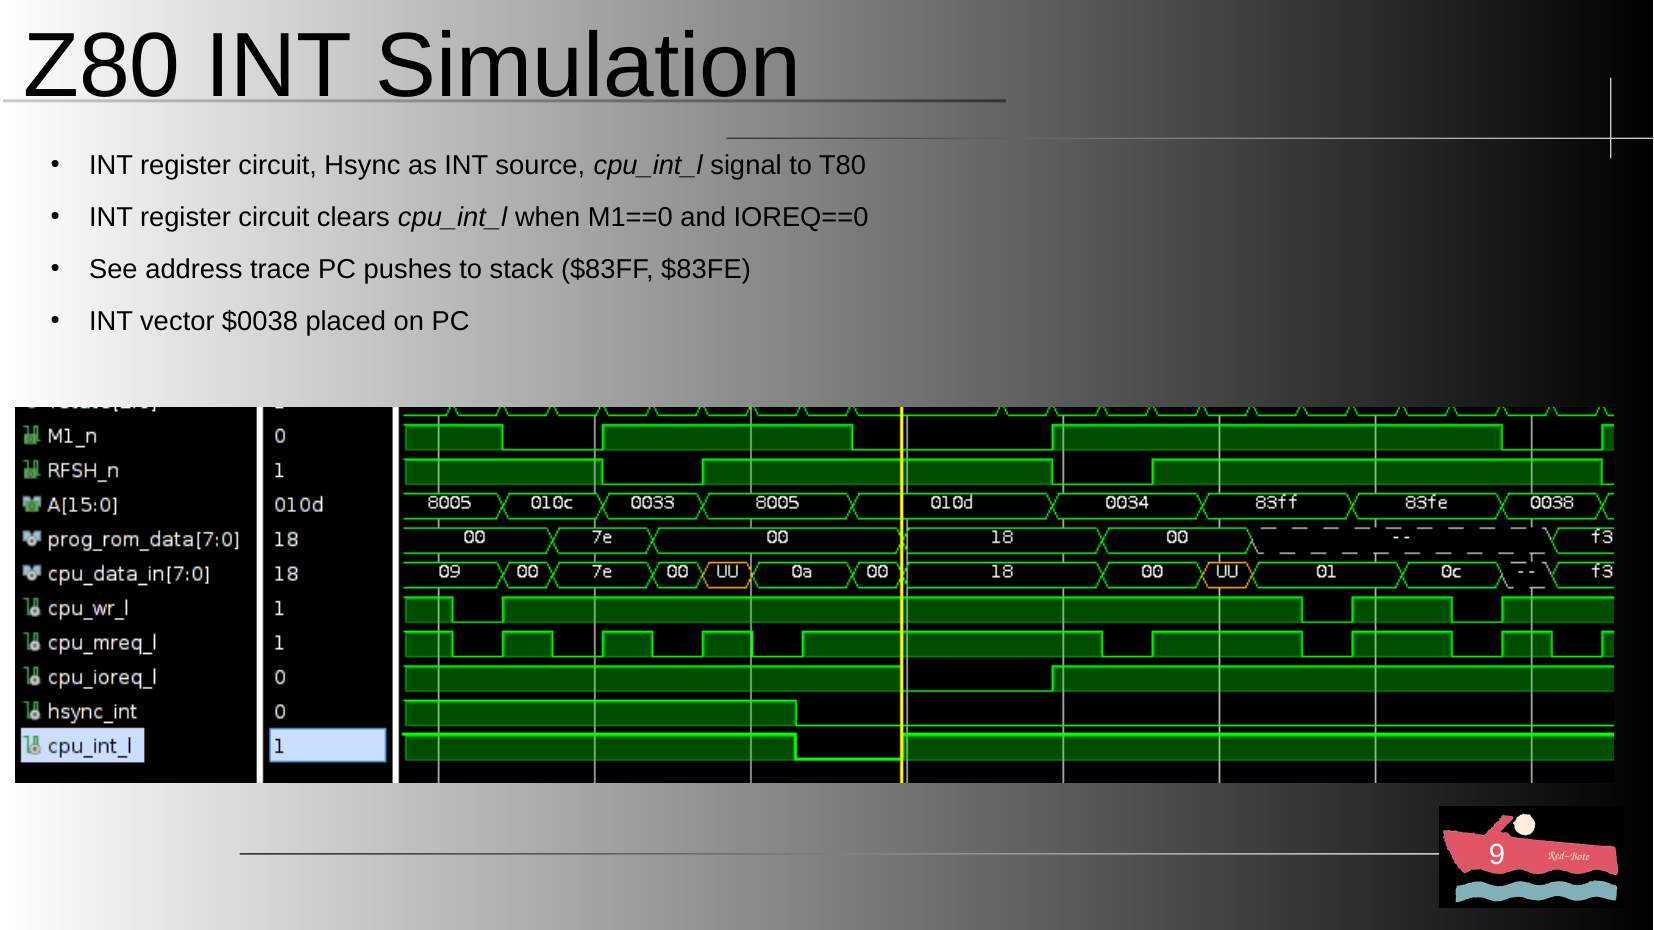

# Z80 INT Simulation
INT register circuit, Hsync as INT source, cpu_int_l signal to T80
INT register circuit clears cpu_int_l when M1==0 and IOREQ==0
See address trace PC pushes to stack ($83FF, $83FE)
INT vector $0038 placed on PC
9